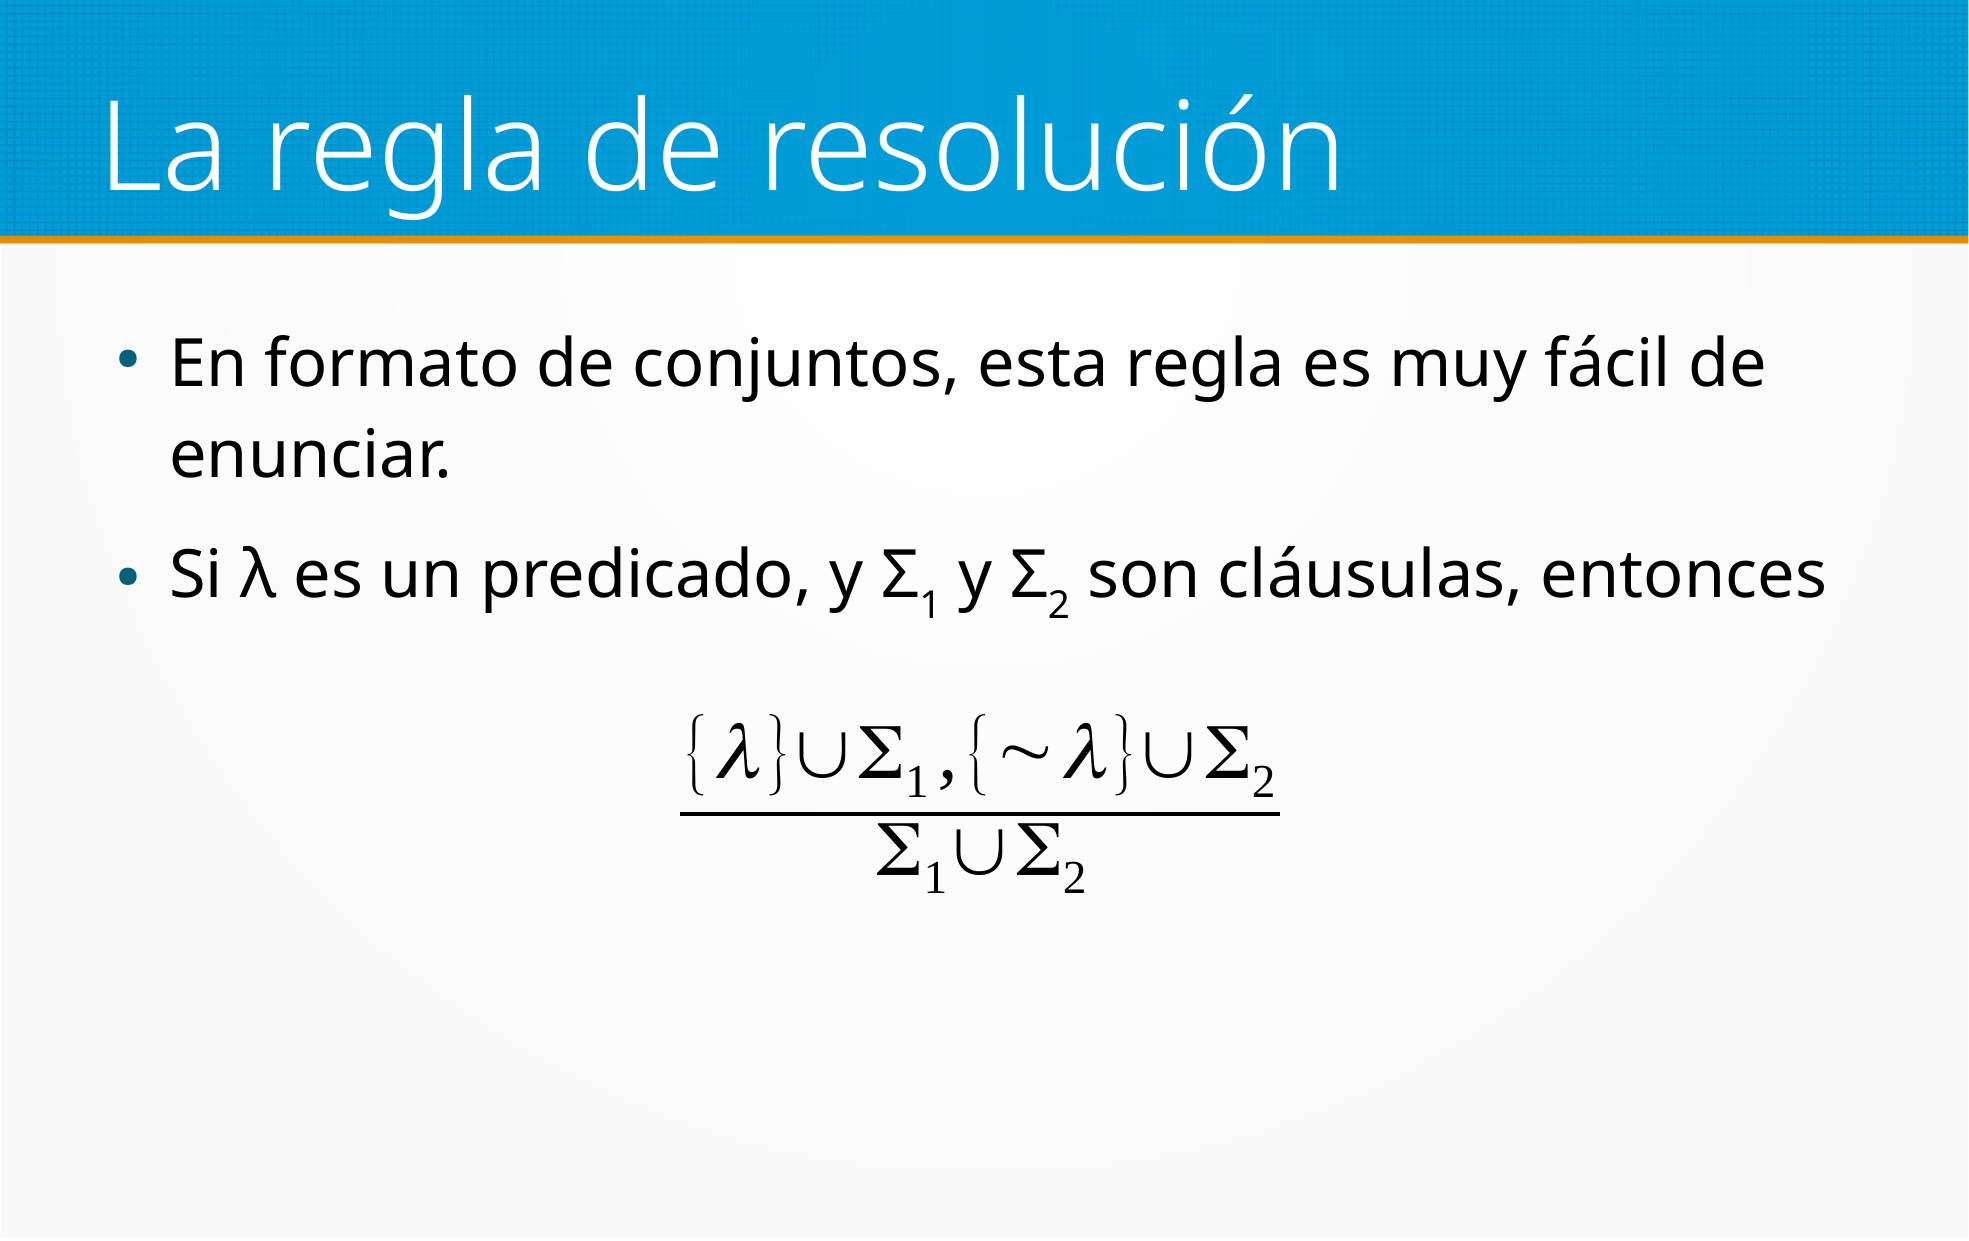

# La regla de resolución
En formato de conjuntos, esta regla es muy fácil de enunciar.
Si λ es un predicado, y Σ1 y Σ2 son cláusulas, entonces